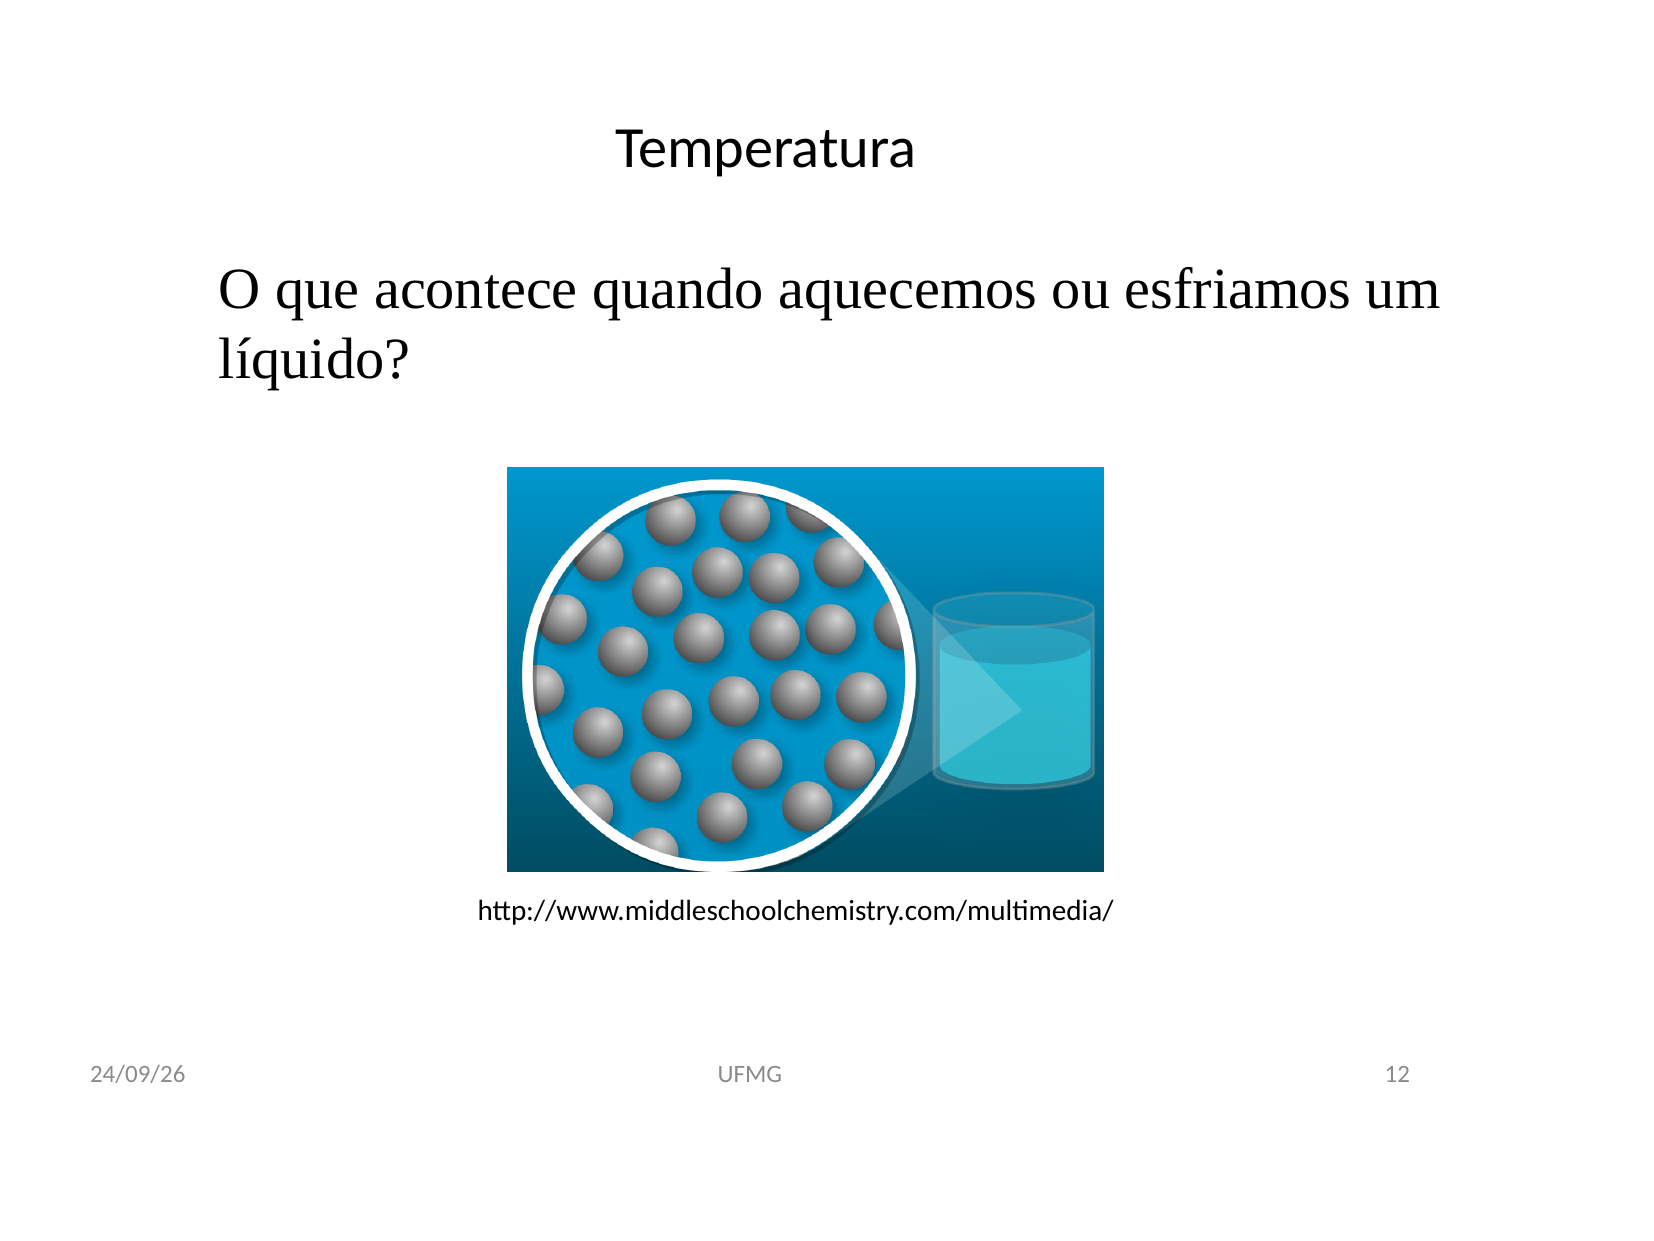

Temperatura
O que acontece quando aquecemos ou esfriamos um líquido?
http://www.middleschoolchemistry.com/multimedia/
UFMG